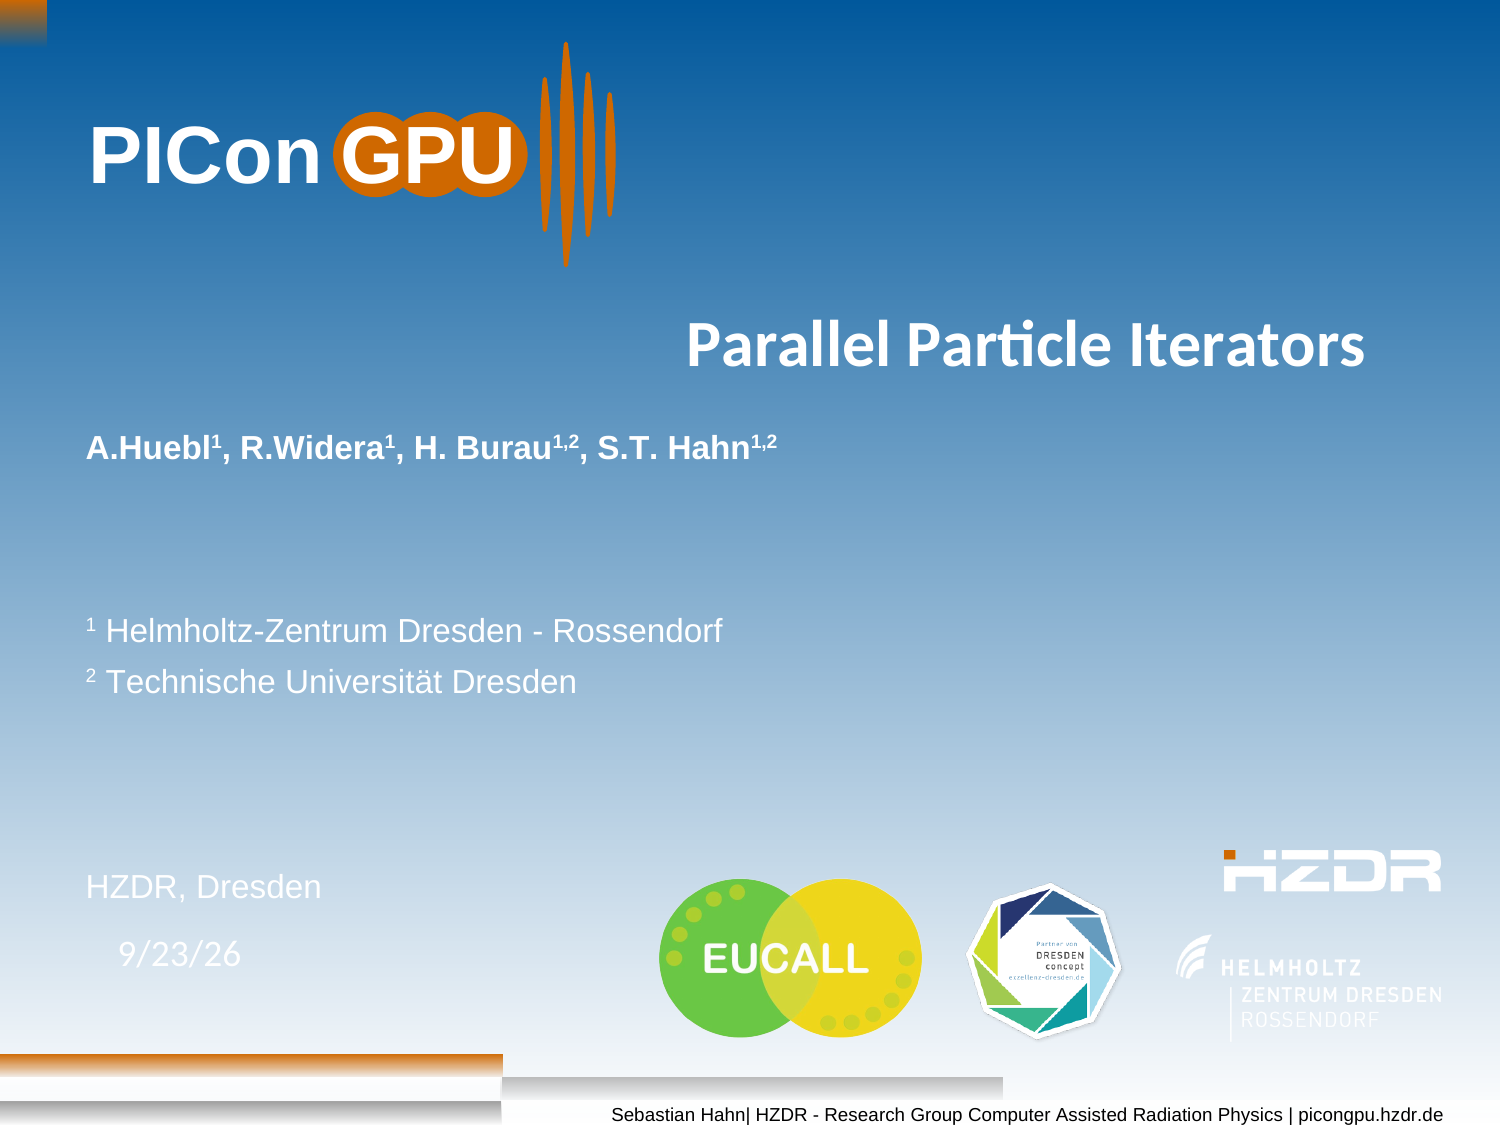

# Parallel Particle Iterators
A.Huebl1, R.Widera1, H. Burau1,2, S.T. Hahn1,2
1 Helmholtz-Zentrum Dresden - Rossendorf
2 Technische Universität Dresden
HZDR, Dresden